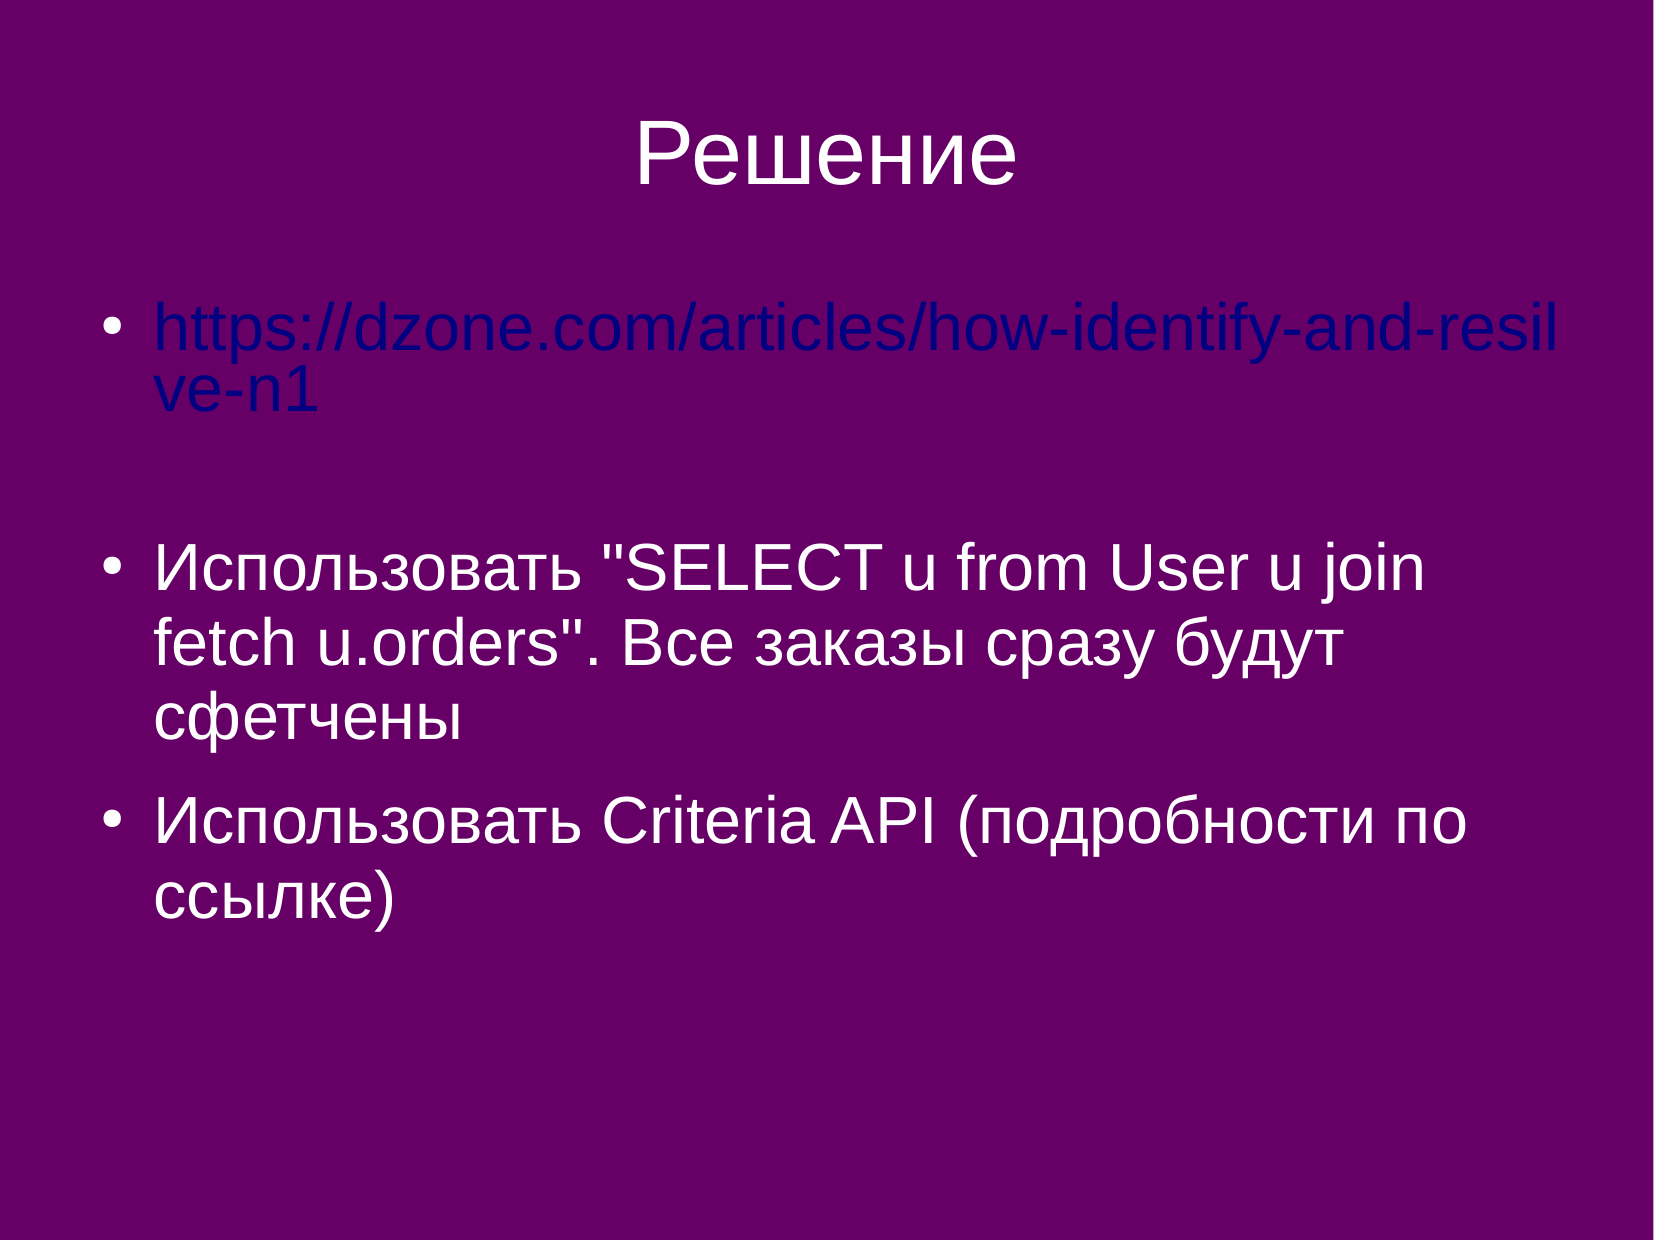

# Решение
https://dzone.com/articles/how-identify-and-resilve-n1
Использовать "SELECT u from User u join fetch u.orders". Все заказы сразу будут сфетчены
Использовать Criteria API (подробности по ссылке)